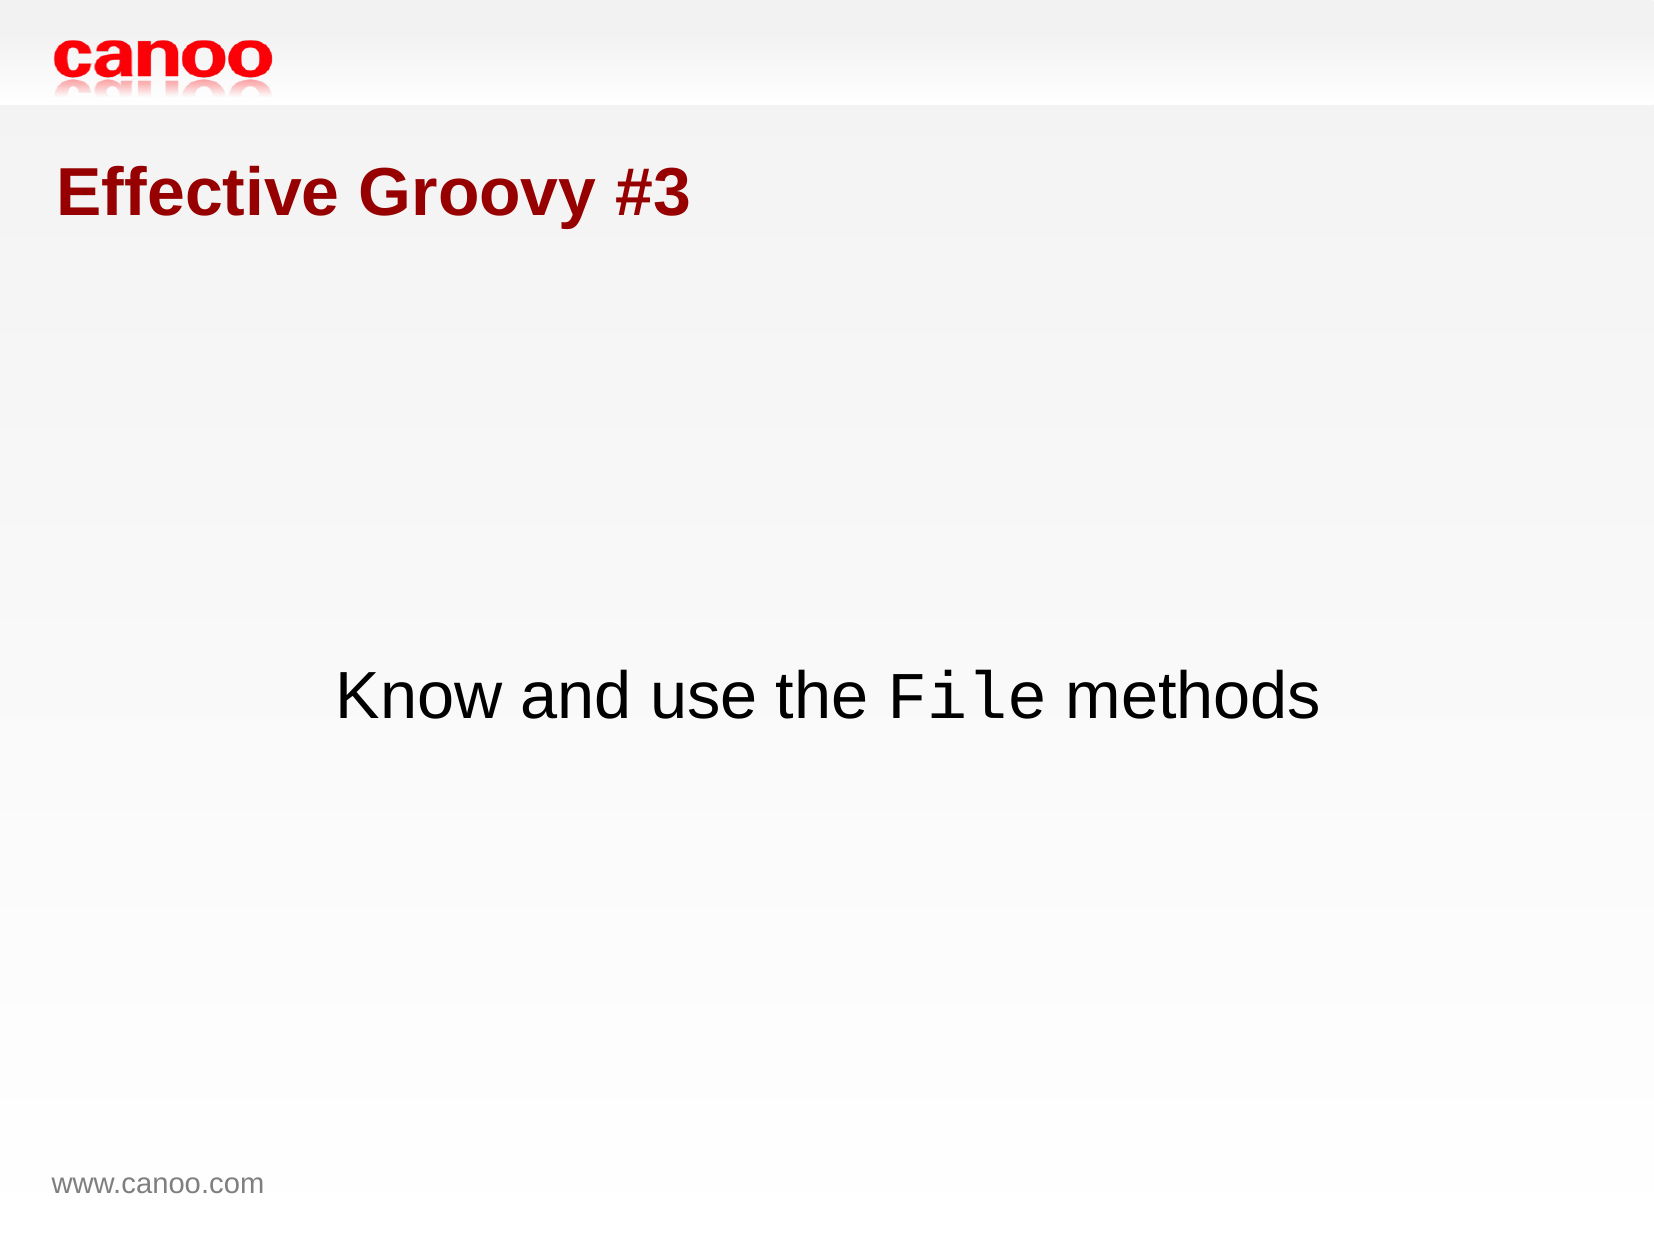

# Effective Groovy #3
Know and use the File methods